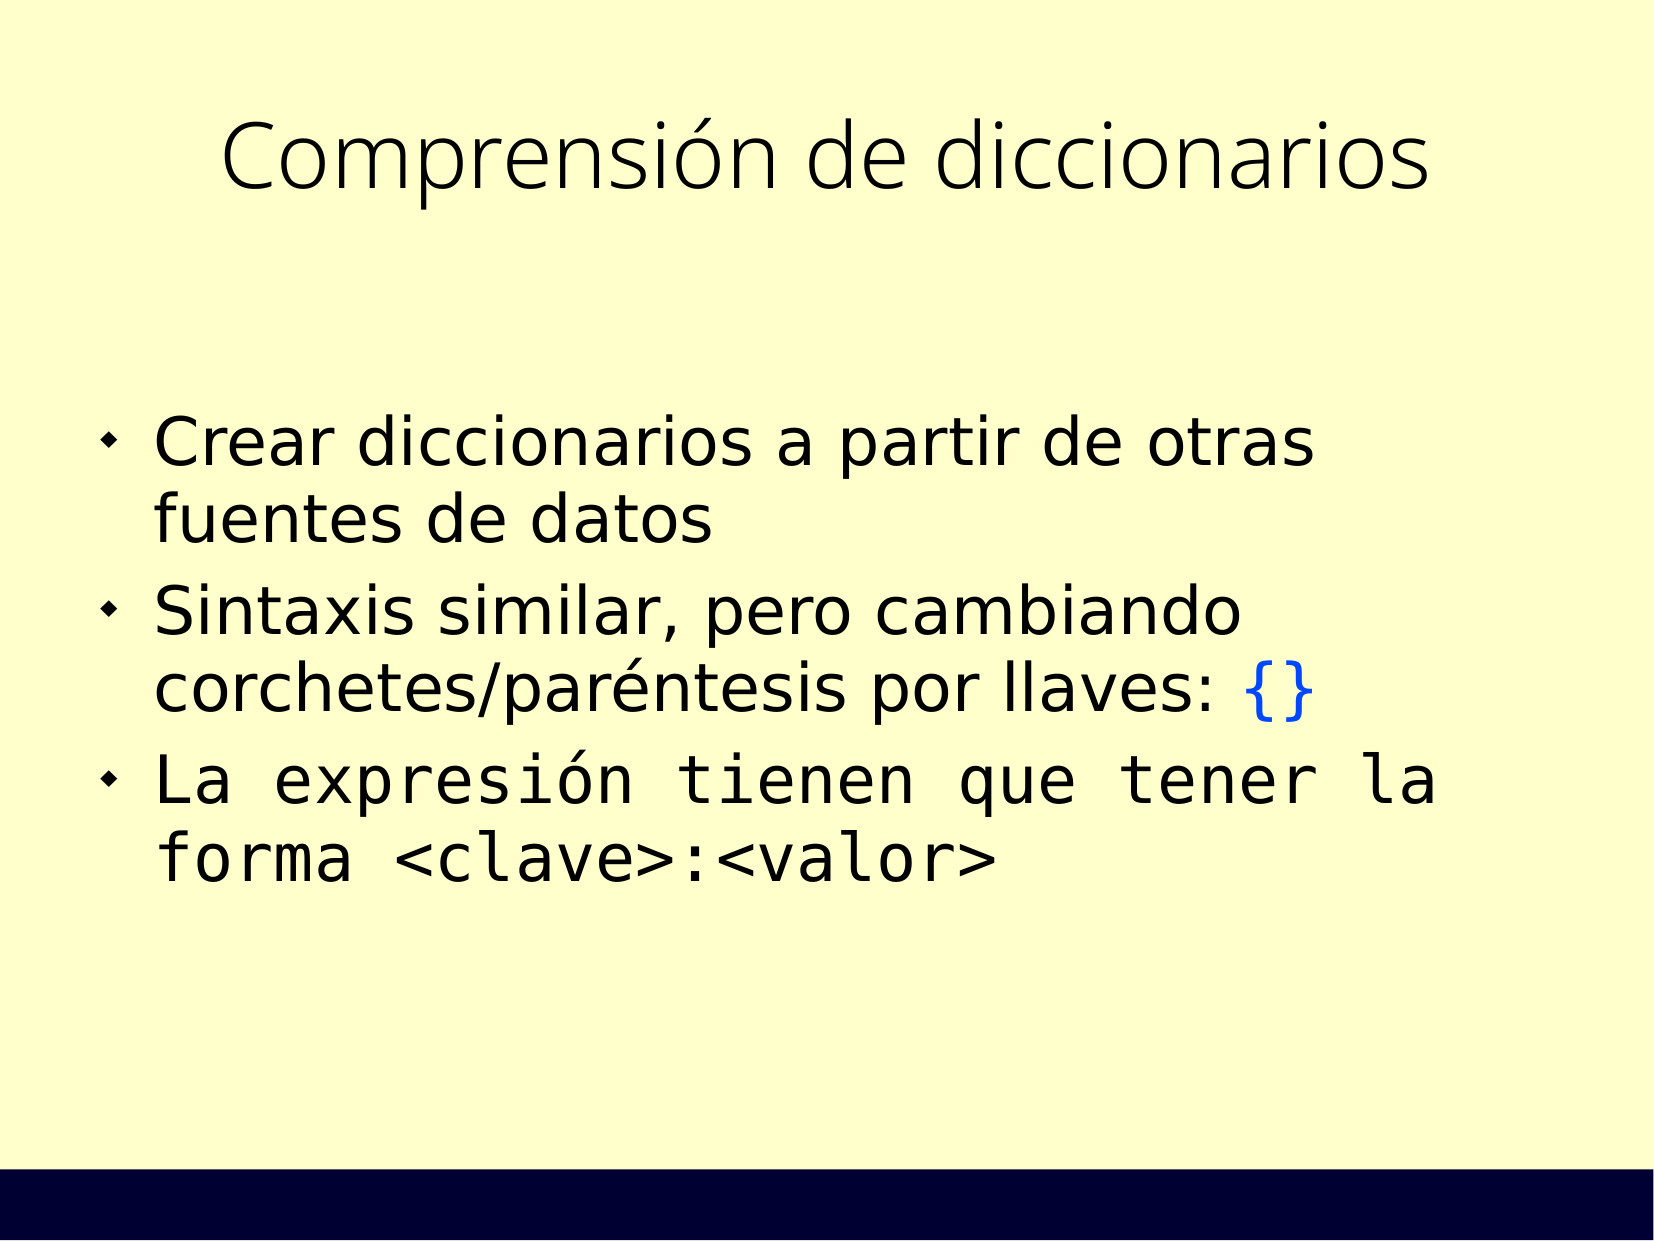

# Comprensión de diccionarios
Crear diccionarios a partir de otras fuentes de datos
Sintaxis similar, pero cambiando corchetes/paréntesis por llaves: {}
La expresión tienen que tener la forma <clave>:<valor>